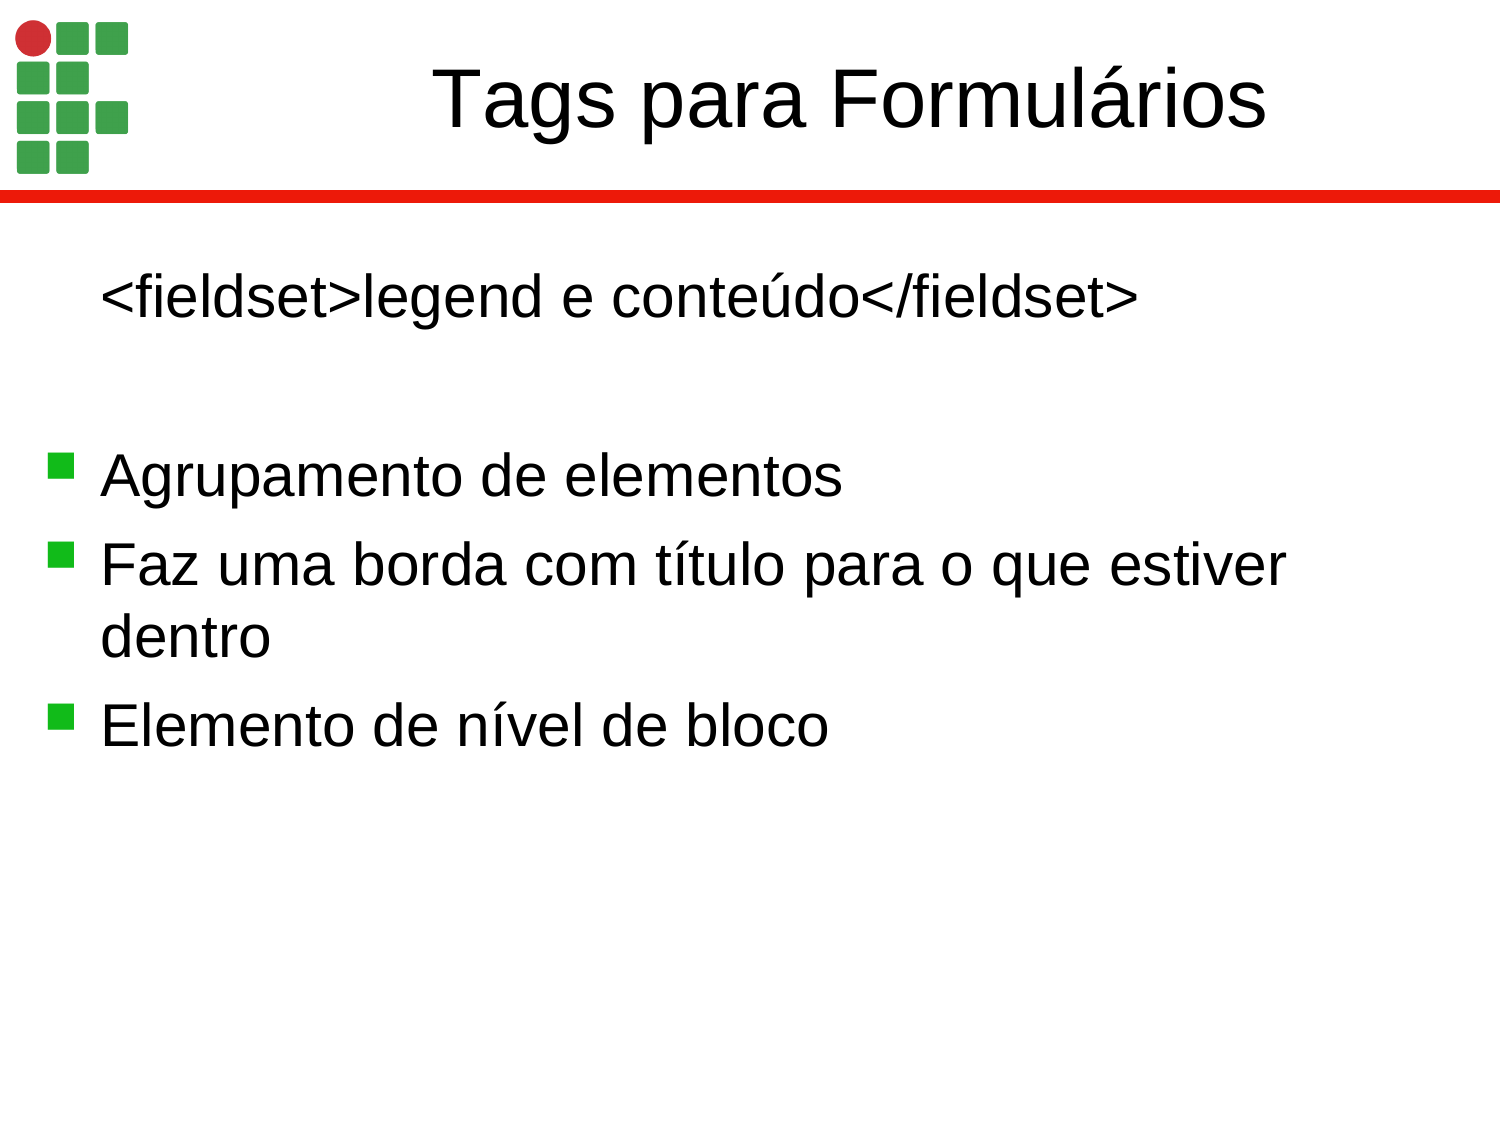

# Tags para Formulários
<fieldset>legend e conteúdo</fieldset>
Agrupamento de elementos
Faz uma borda com título para o que estiver dentro
Elemento de nível de bloco